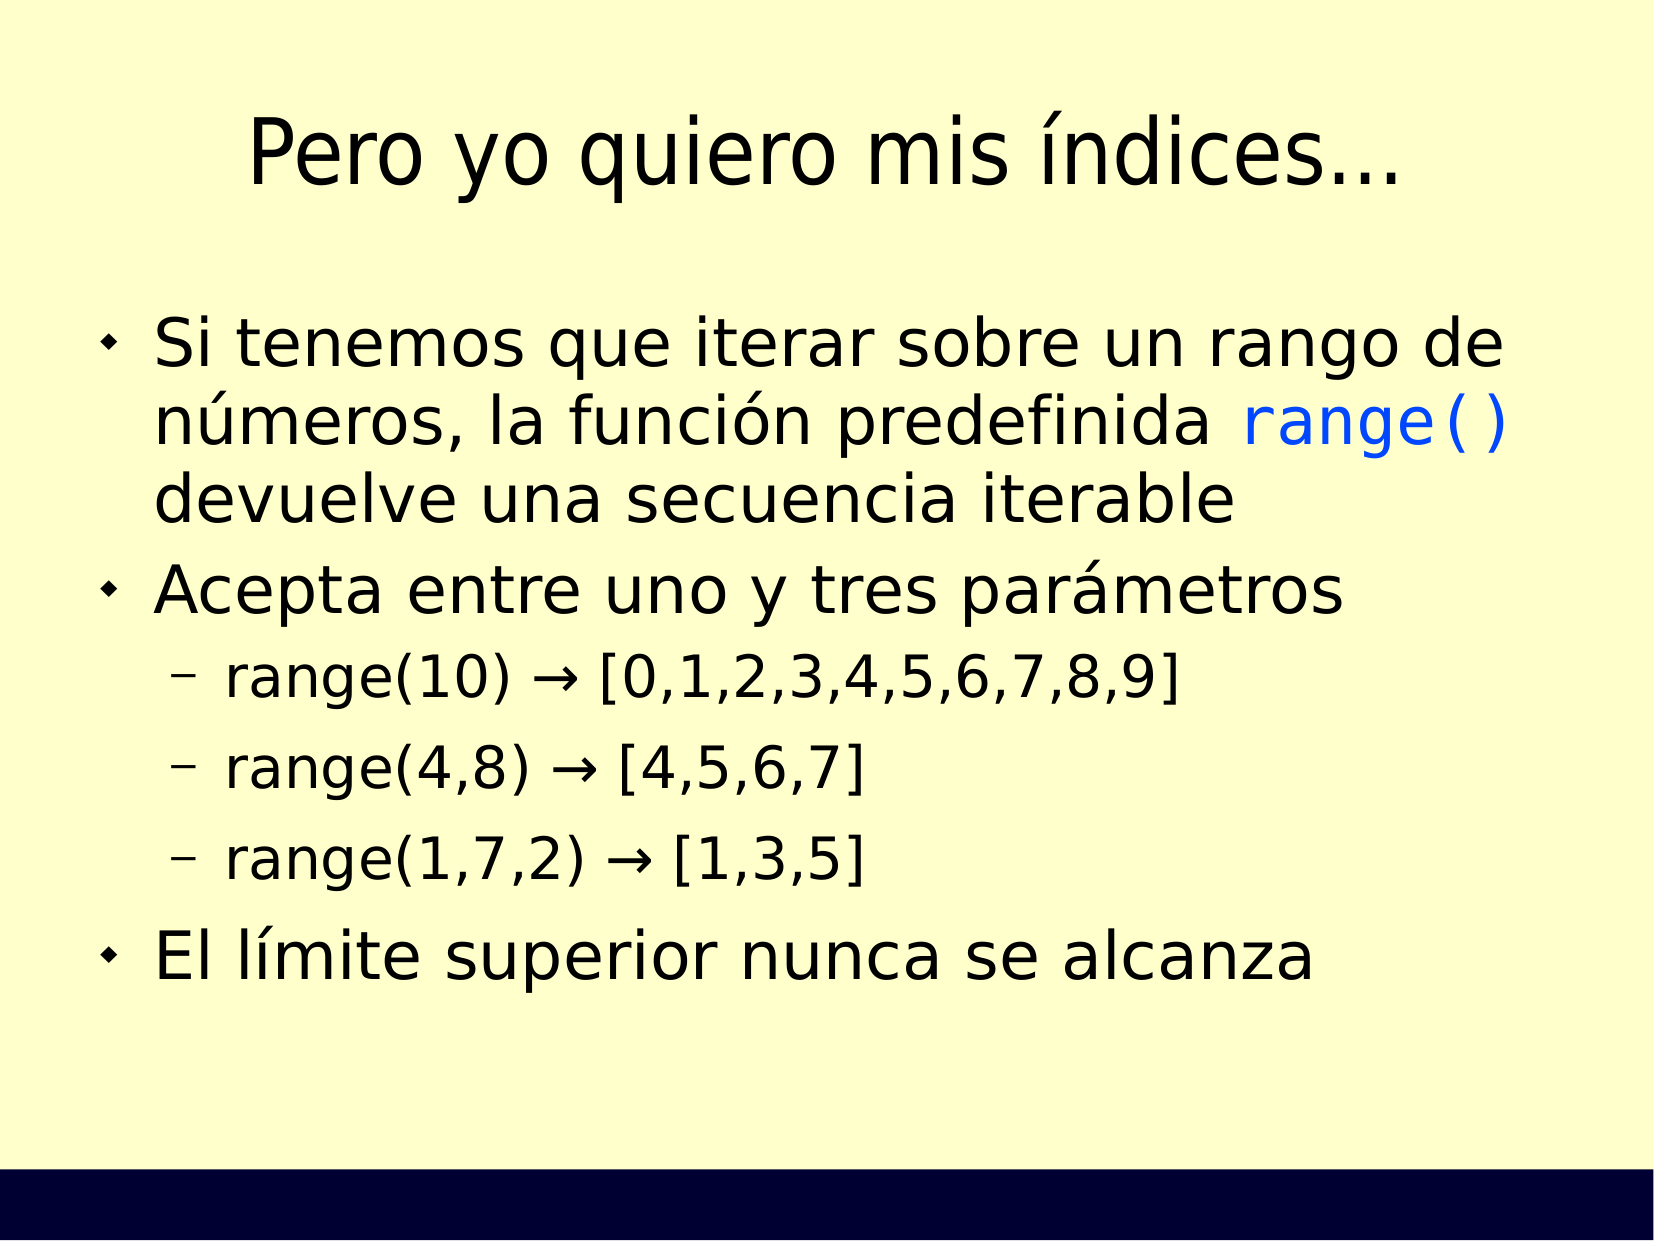

# Pero yo quiero mis índices...
Si tenemos que iterar sobre un rango de números, la función predefinida range() devuelve una secuencia iterable
Acepta entre uno y tres parámetros
range(10) → [0,1,2,3,4,5,6,7,8,9]
range(4,8) → [4,5,6,7]
range(1,7,2) → [1,3,5]
El límite superior nunca se alcanza